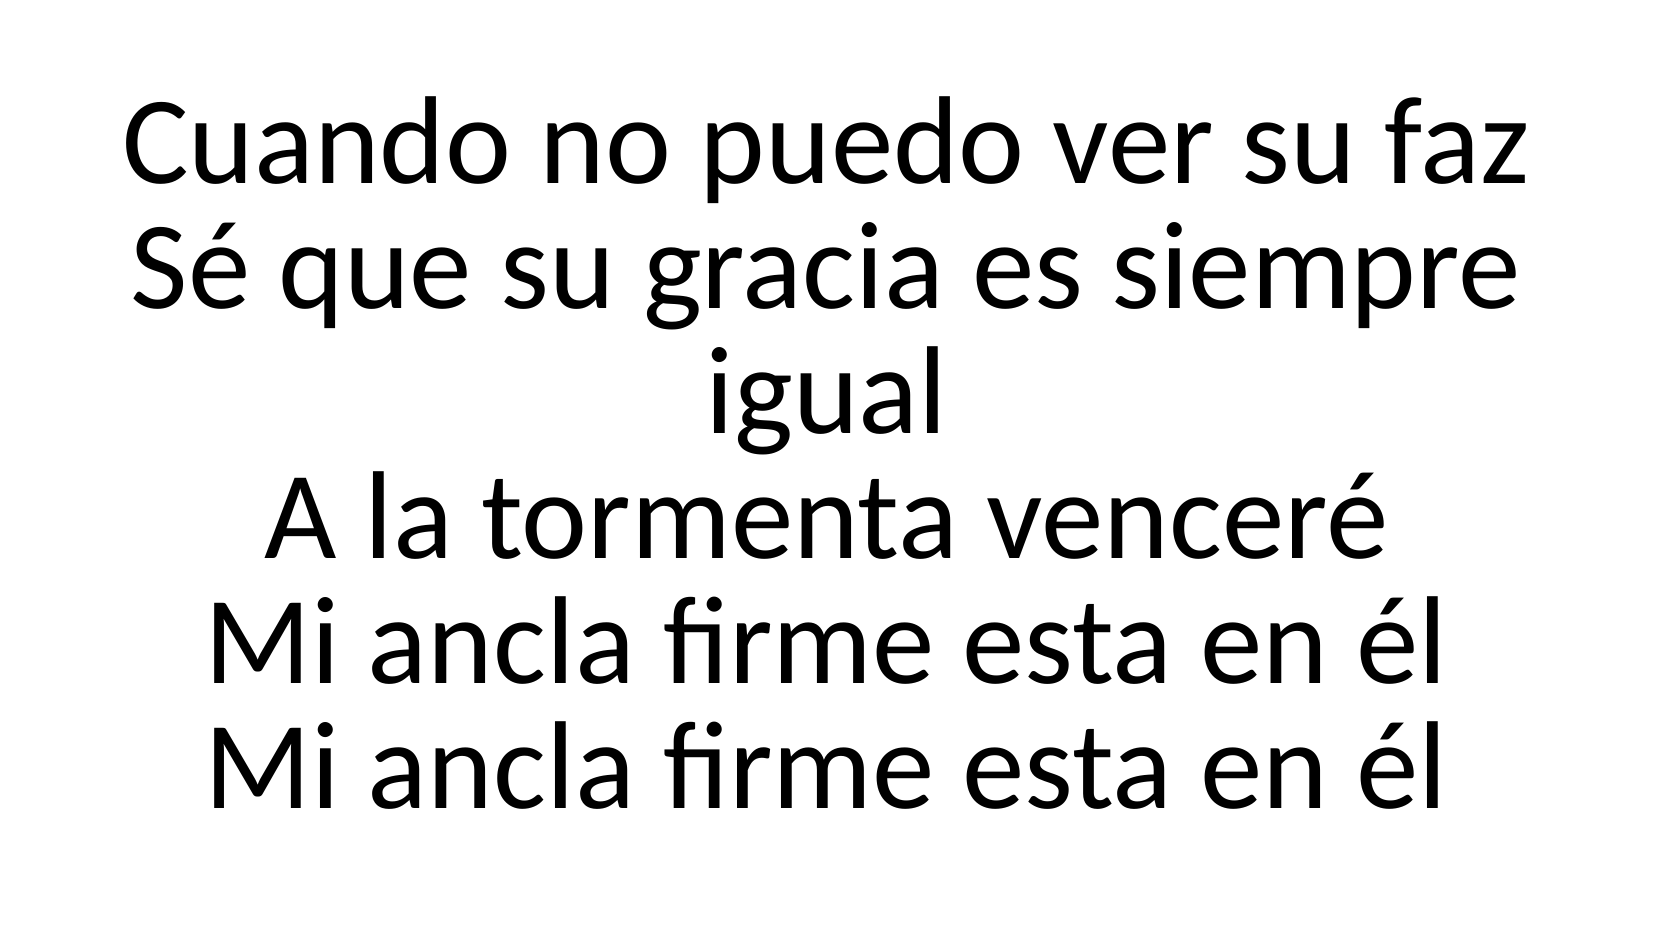

# Cuando no puedo ver su faz Sé que su gracia es siempre igual A la tormenta venceré Mi ancla firme esta en él Mi ancla firme esta en él